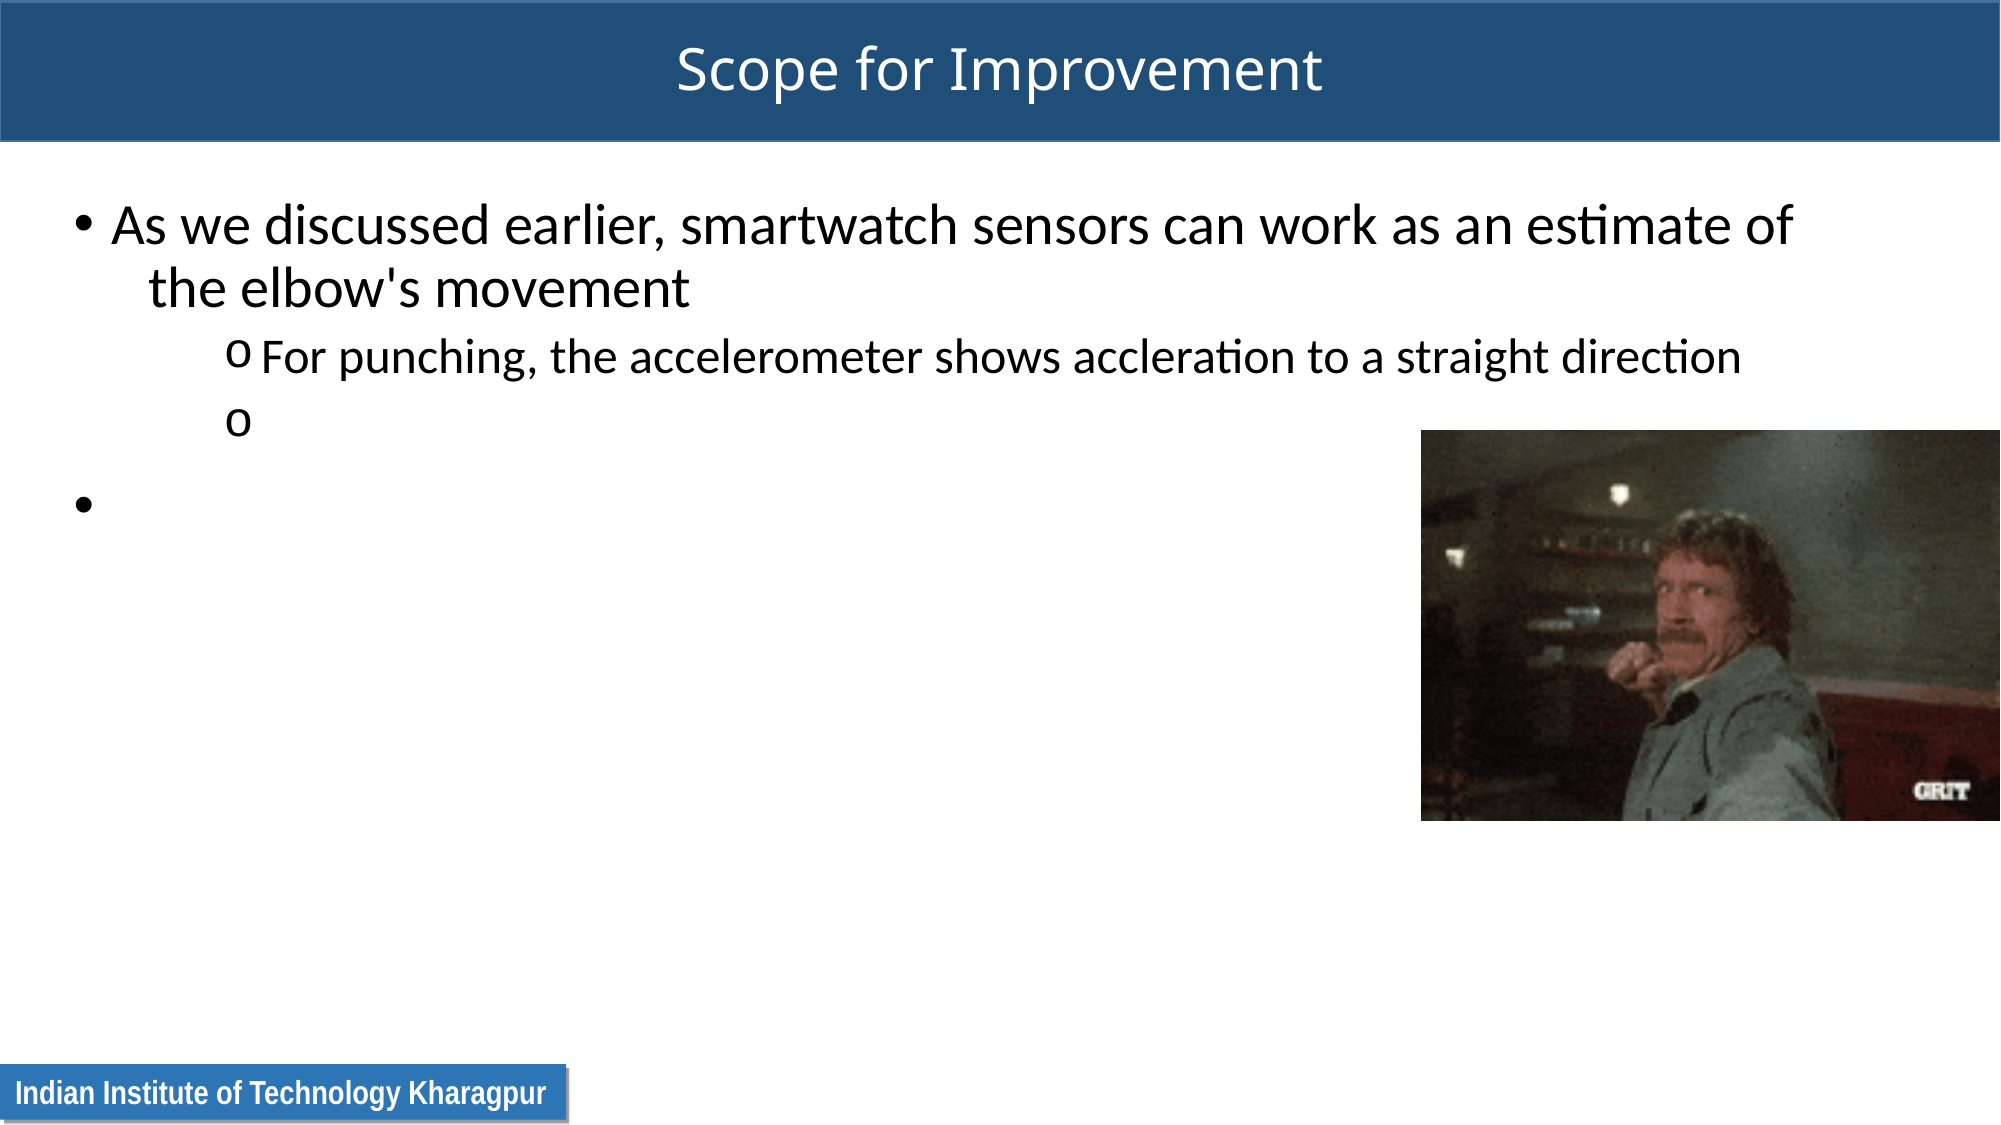

Scope for Improvement
# As we discussed earlier, smartwatch sensors can work as an estimate of the elbow's movement
For punching, the accelerometer shows accleration to a straight direction